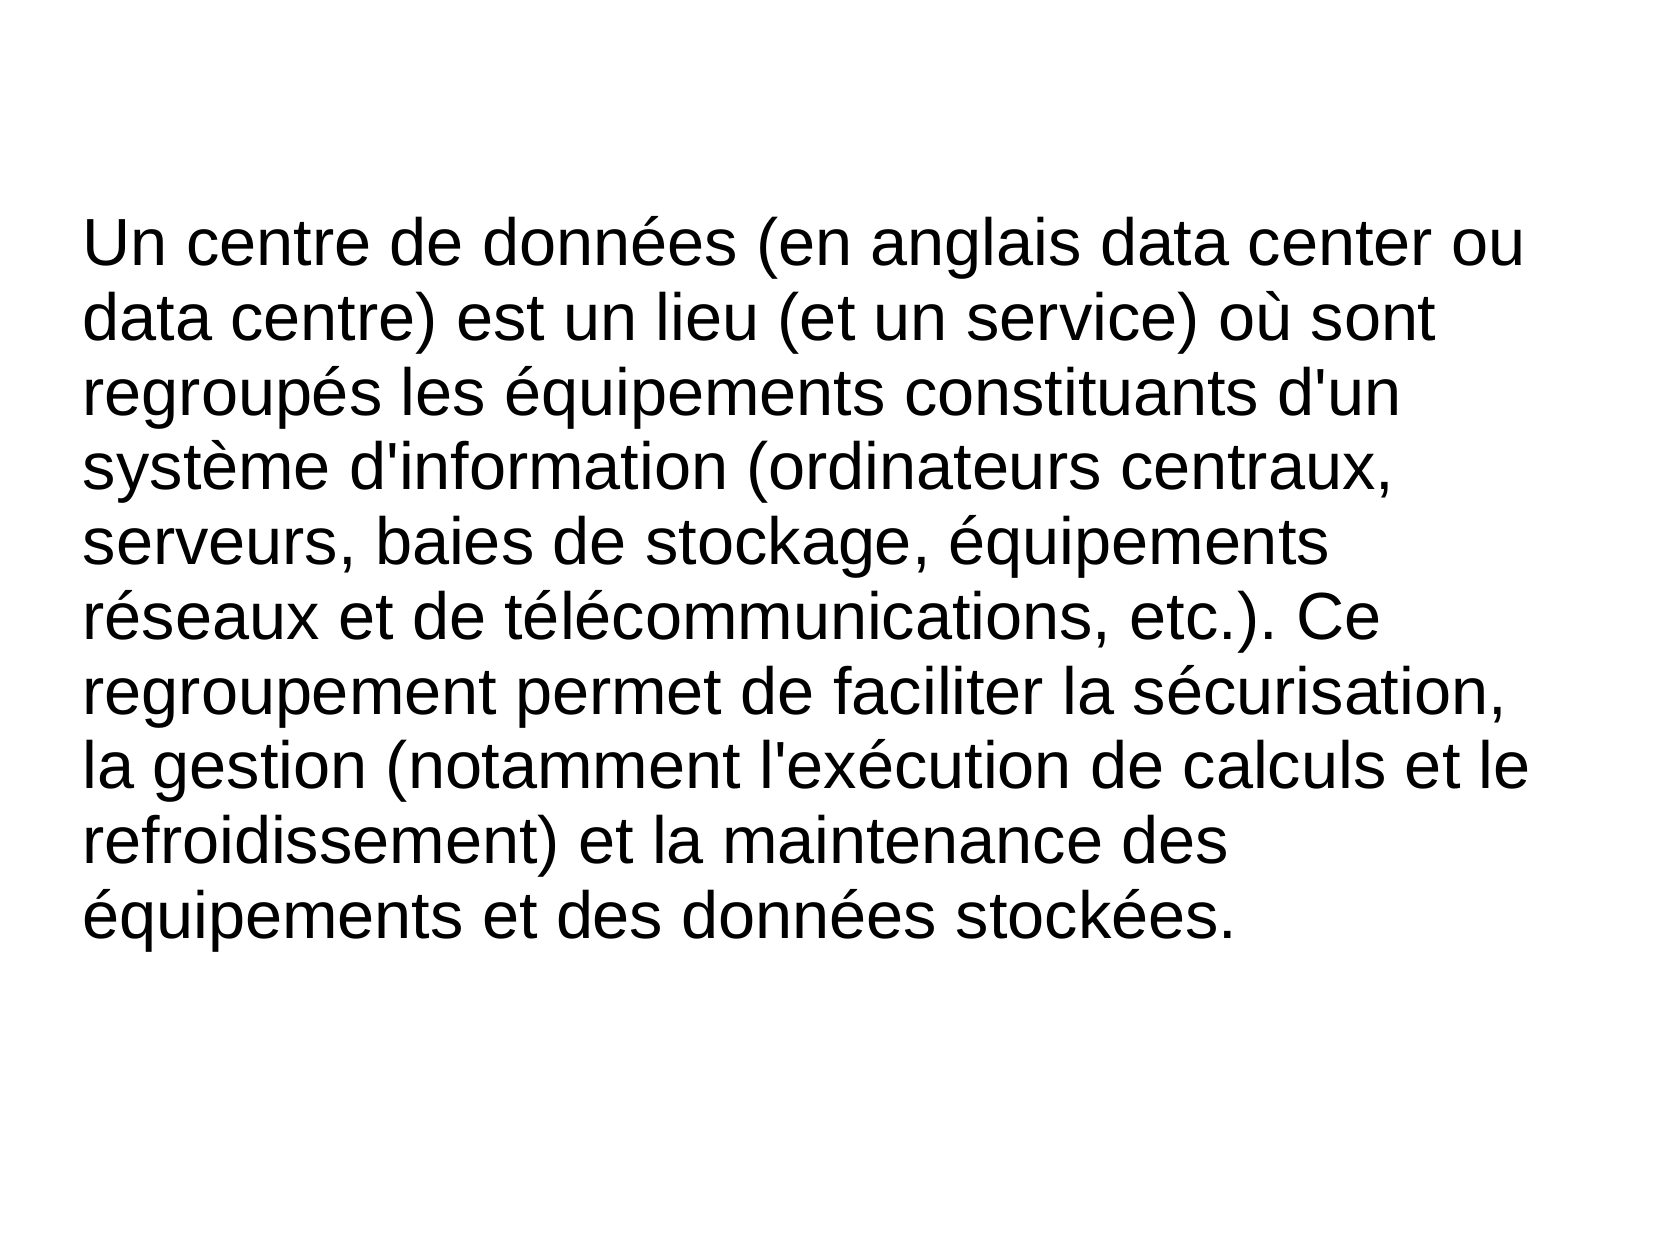

# Un centre de données (en anglais data center ou data centre) est un lieu (et un service) où sont regroupés les équipements constituants d'un système d'information (ordinateurs centraux, serveurs, baies de stockage, équipements réseaux et de télécommunications, etc.). Ce regroupement permet de faciliter la sécurisation, la gestion (notamment l'exécution de calculs et le refroidissement) et la maintenance des équipements et des données stockées.